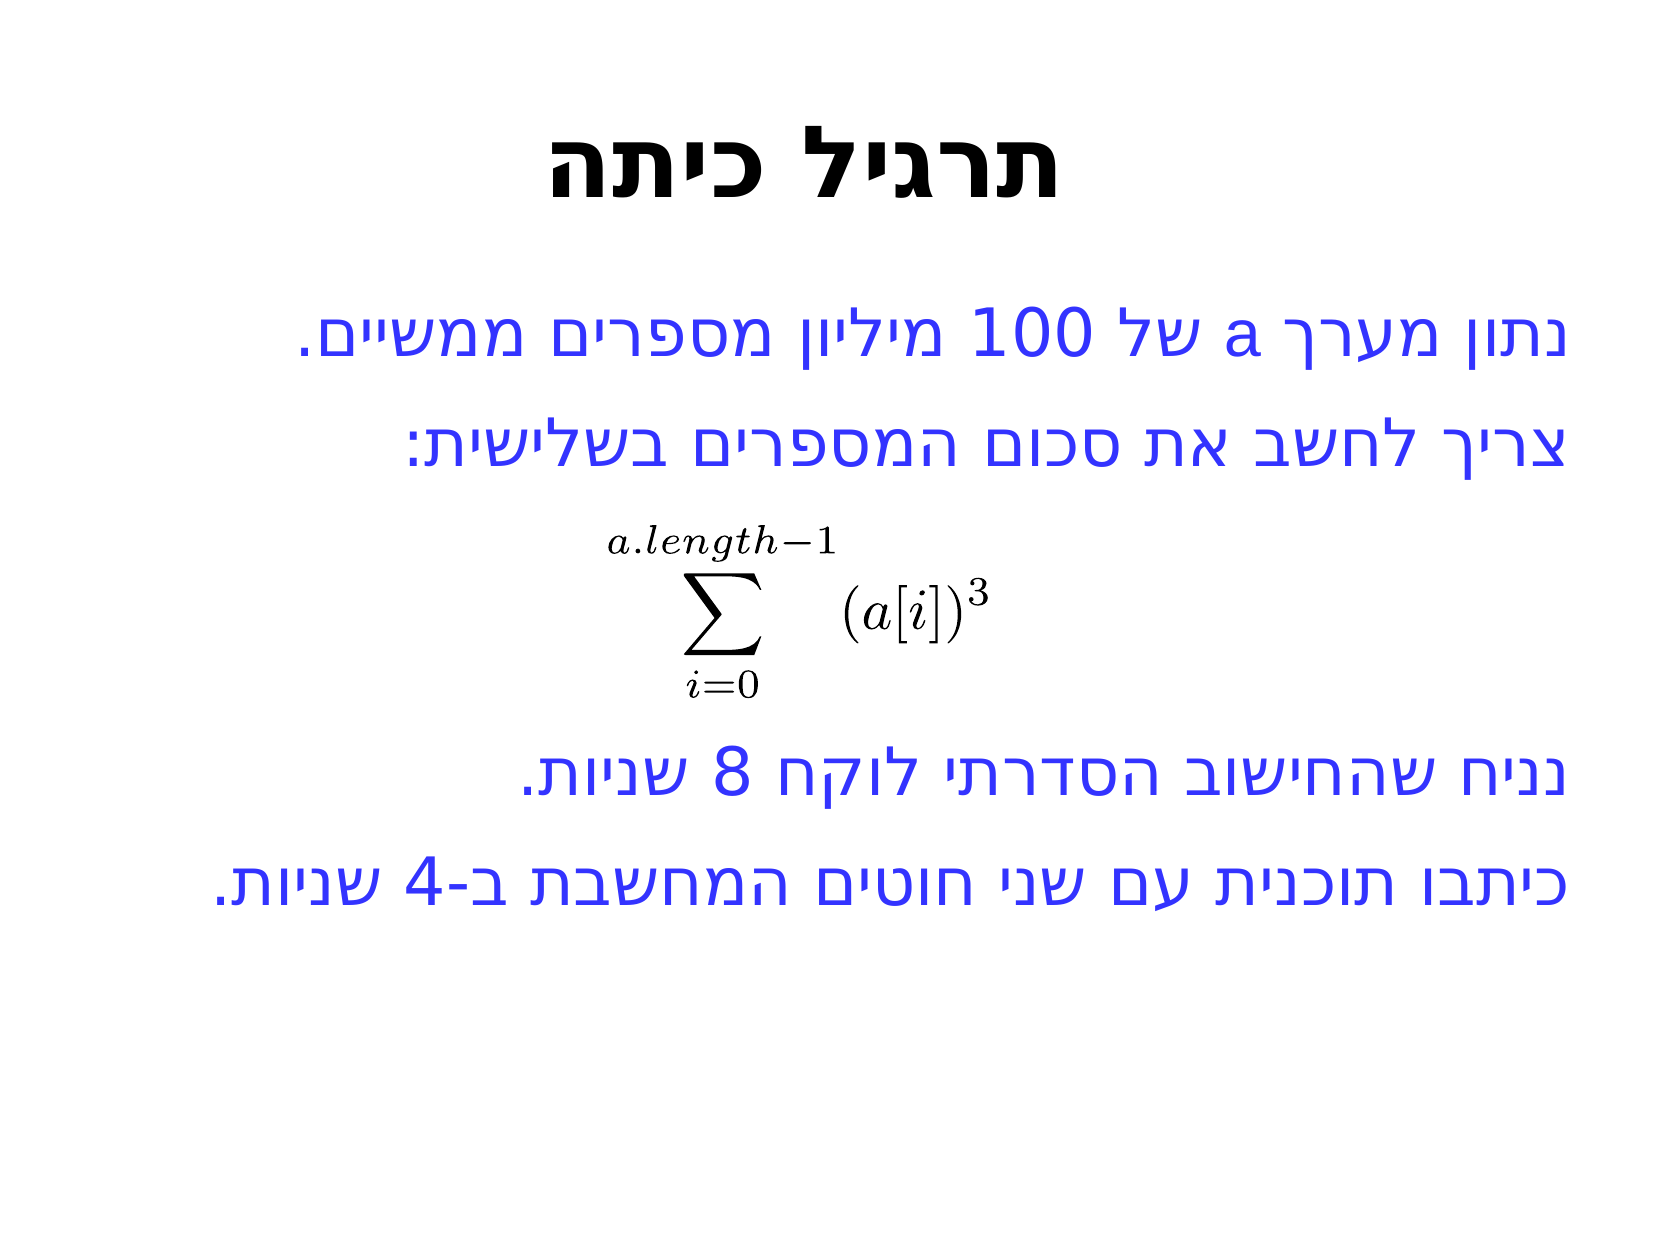

תרגיל כיתה
# נתון מערך a של 100 מיליון מספרים ממשיים.
צריך לחשב את סכום המספרים בשלישית:
נניח שהחישוב הסדרתי לוקח 8 שניות.
כיתבו תוכנית עם שני חוטים המחשבת ב-4 שניות.